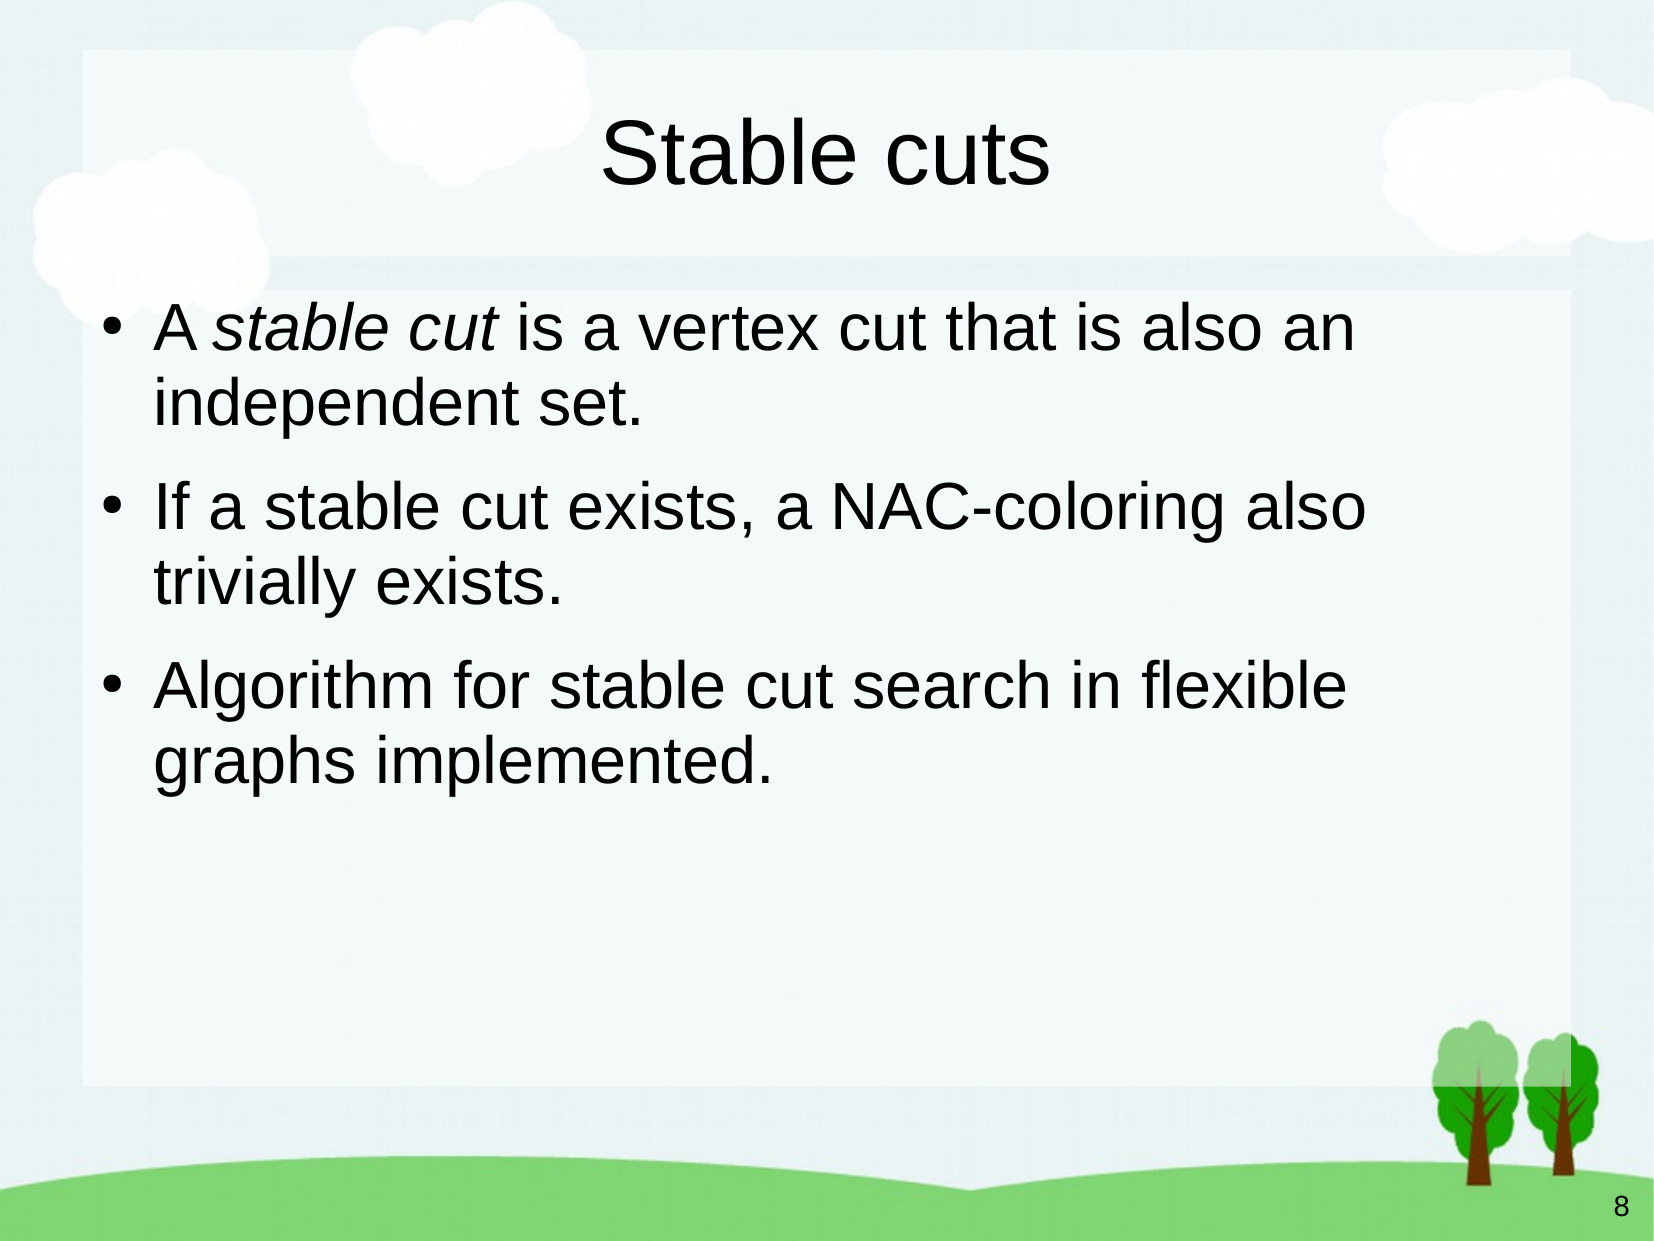

# Stable cuts
A stable cut is a vertex cut that is also an independent set.
If a stable cut exists, a NAC-coloring also trivially exists.
Algorithm for stable cut search in flexible graphs implemented.
8